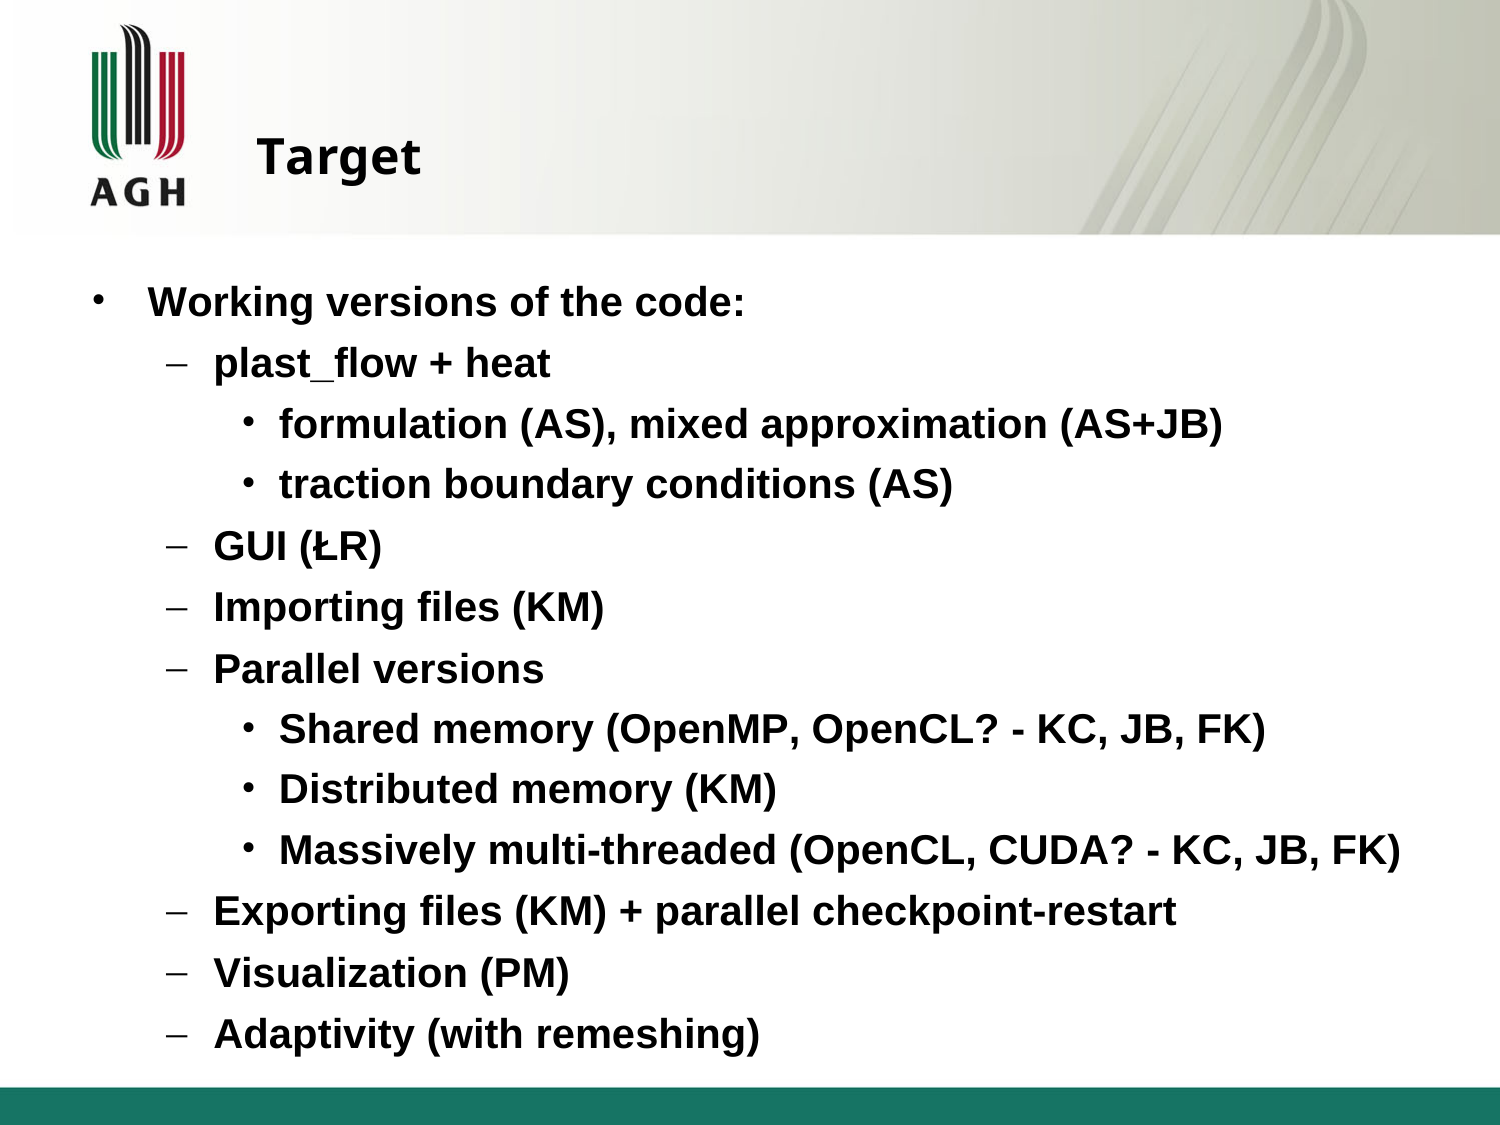

# Target
Working versions of the code:
plast_flow + heat
formulation (AS), mixed approximation (AS+JB)
traction boundary conditions (AS)
GUI (ŁR)
Importing files (KM)
Parallel versions
Shared memory (OpenMP, OpenCL? - KC, JB, FK)
Distributed memory (KM)
Massively multi-threaded (OpenCL, CUDA? - KC, JB, FK)
Exporting files (KM) + parallel checkpoint-restart
Visualization (PM)
Adaptivity (with remeshing)